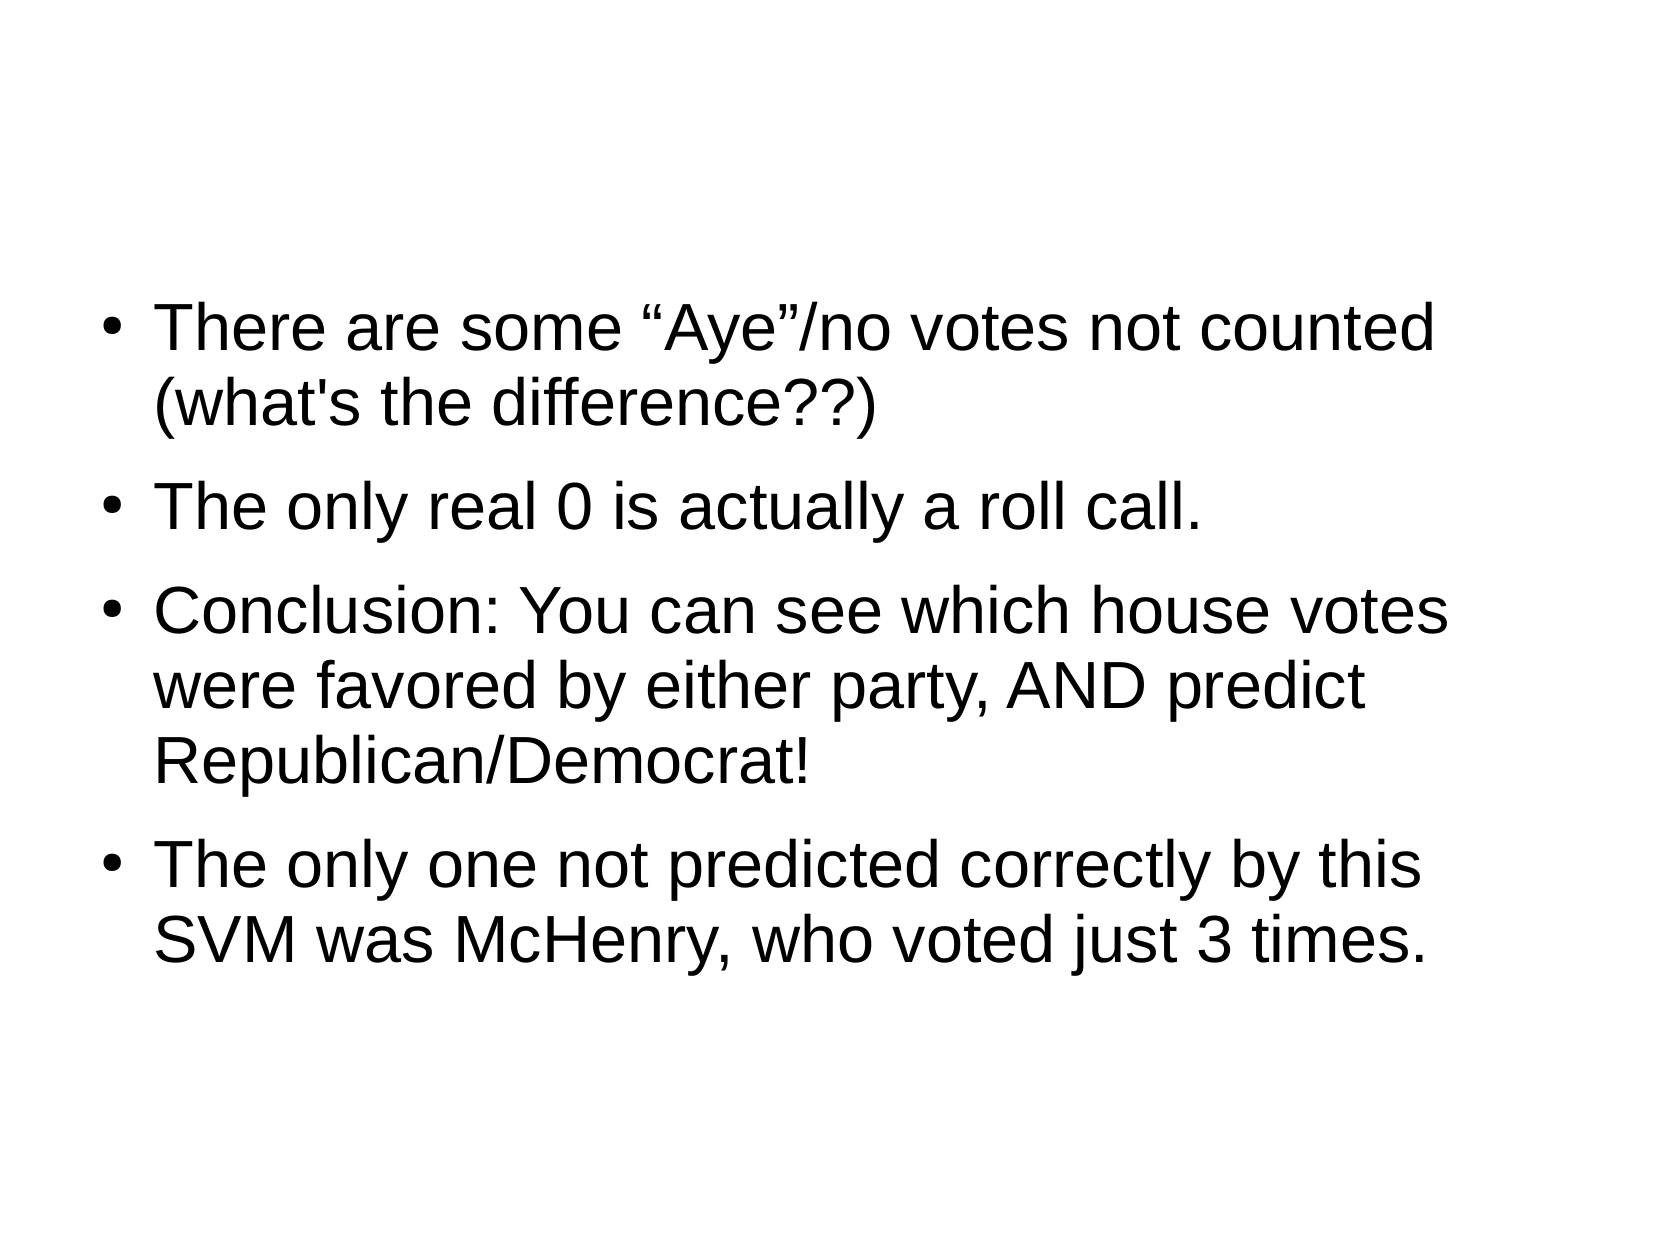

#
There are some “Aye”/no votes not counted (what's the difference??)
The only real 0 is actually a roll call.
Conclusion: You can see which house votes were favored by either party, AND predict Republican/Democrat!
The only one not predicted correctly by this SVM was McHenry, who voted just 3 times.